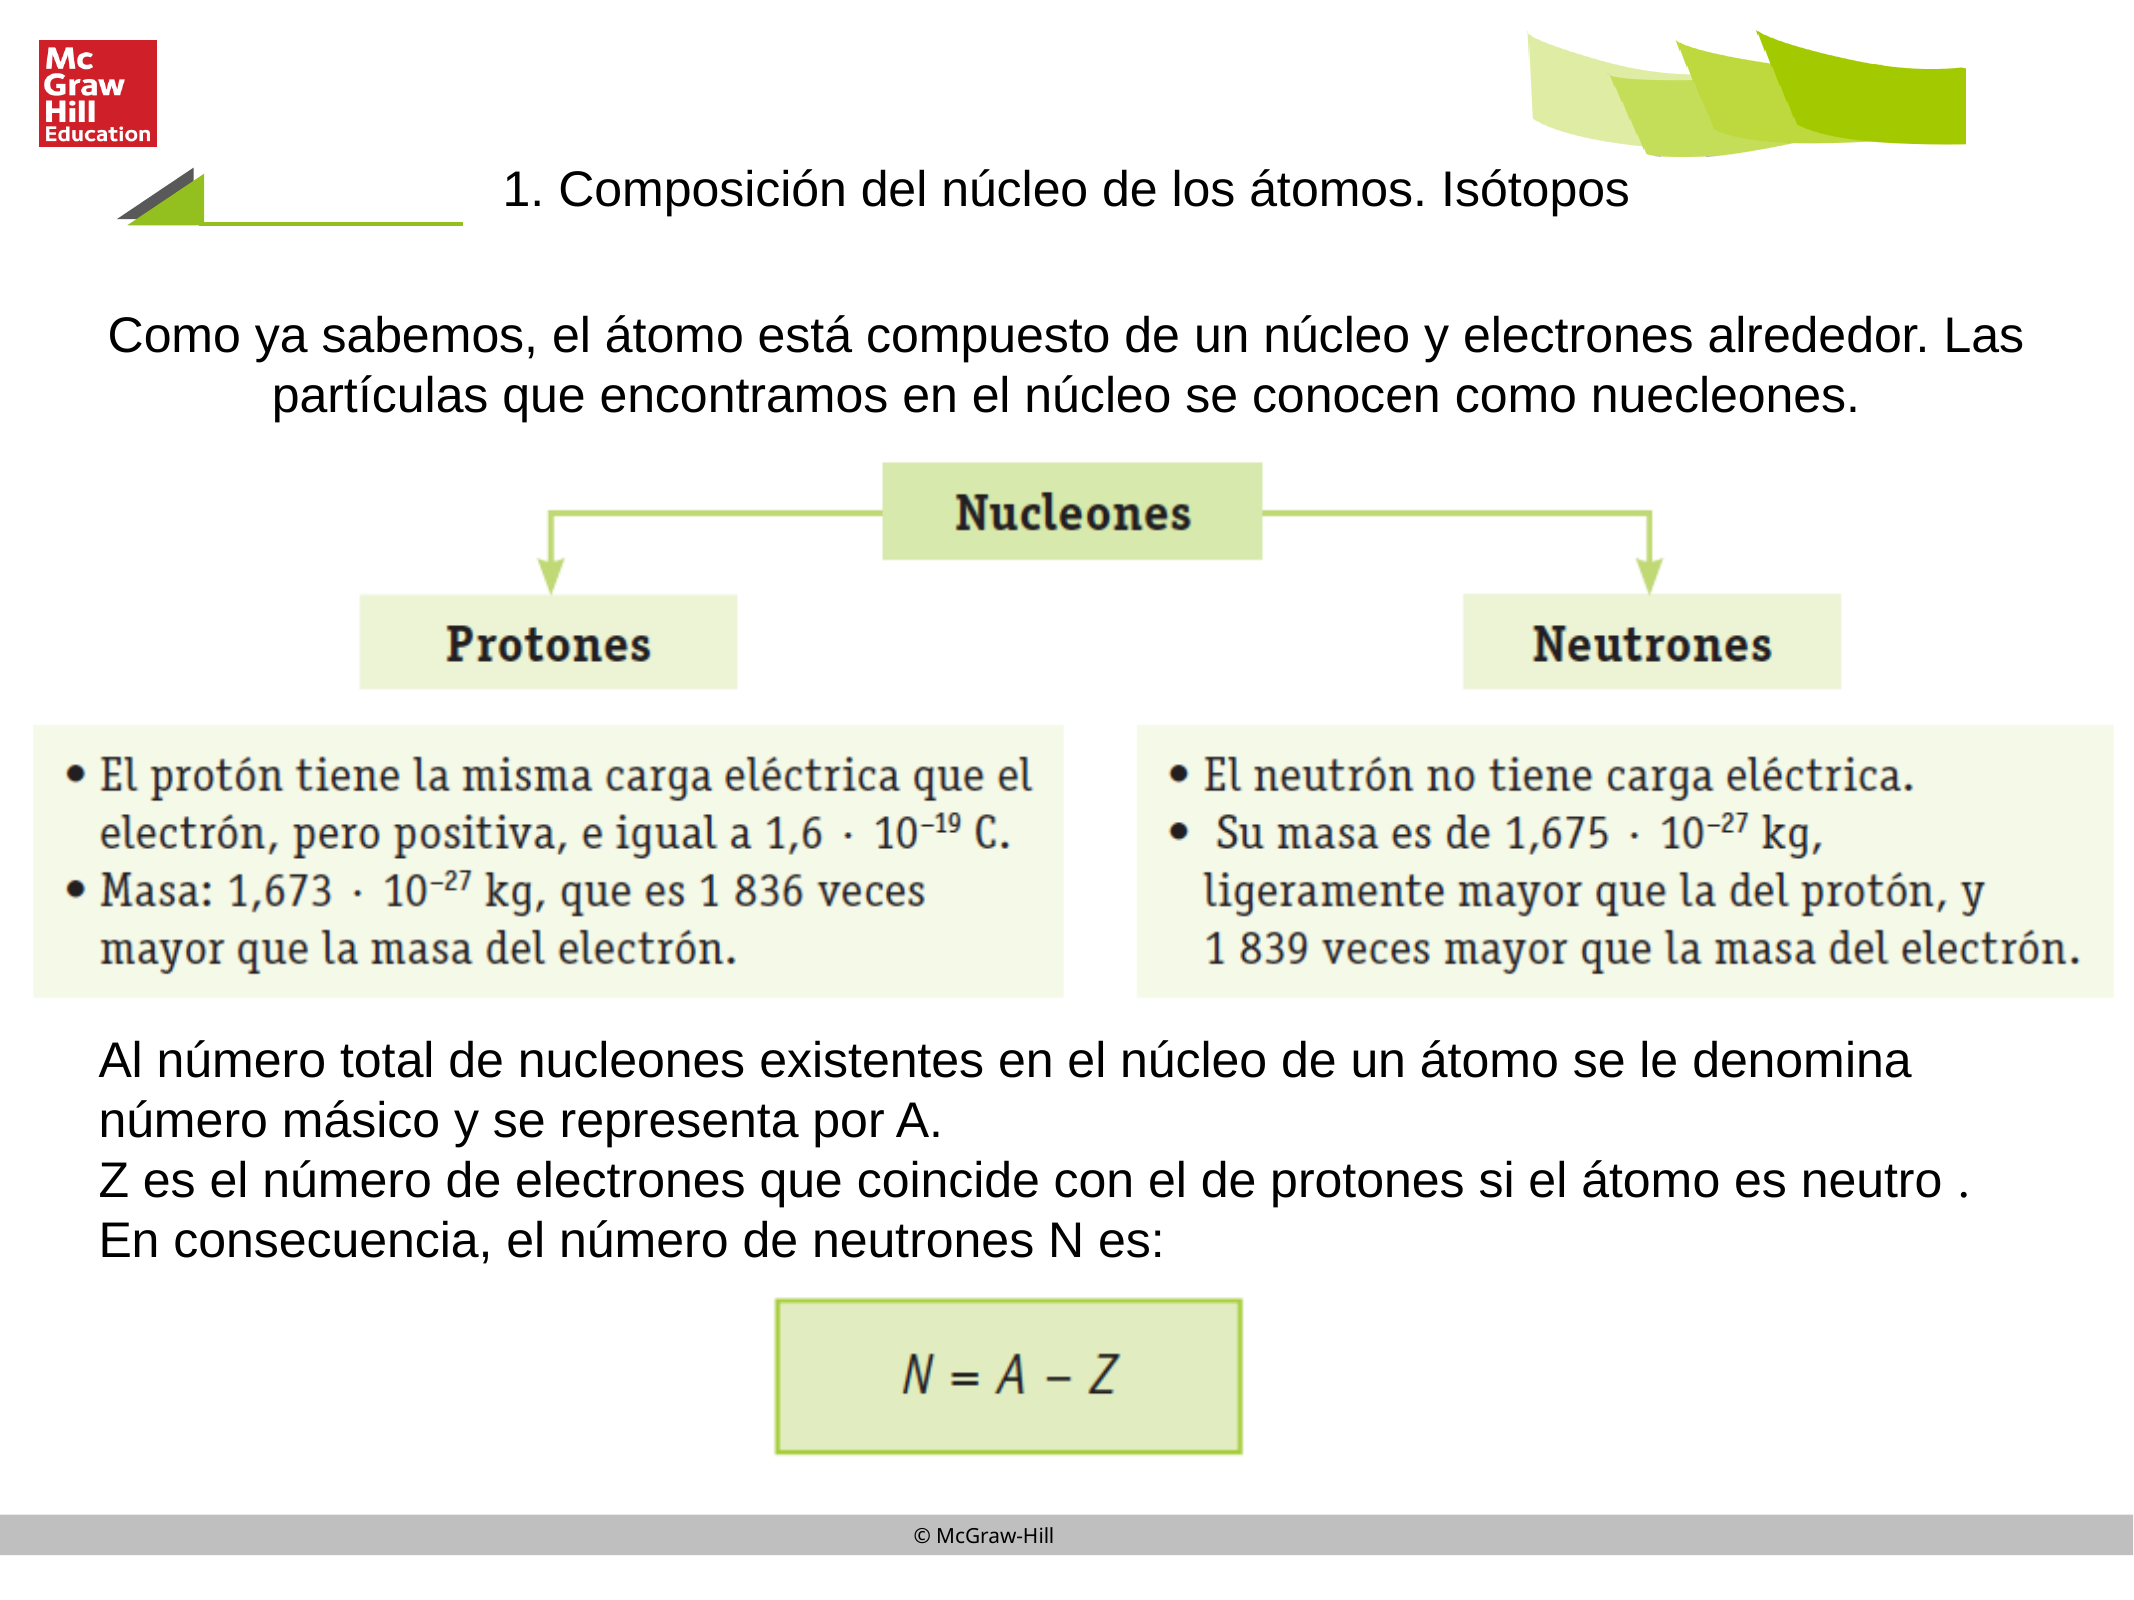

1. Composición del núcleo de los átomos. Isótopos
Como ya sabemos, el átomo está compuesto de un núcleo y electrones alrededor. Las partículas que encontramos en el núcleo se conocen como nuecleones.
Al número total de nucleones existentes en el núcleo de un átomo se le denomina número másico y se representa por A.
Z es el número de electrones que coincide con el de protones si el átomo es neutro .
En consecuencia, el número de neutrones N es:
© McGraw-Hill